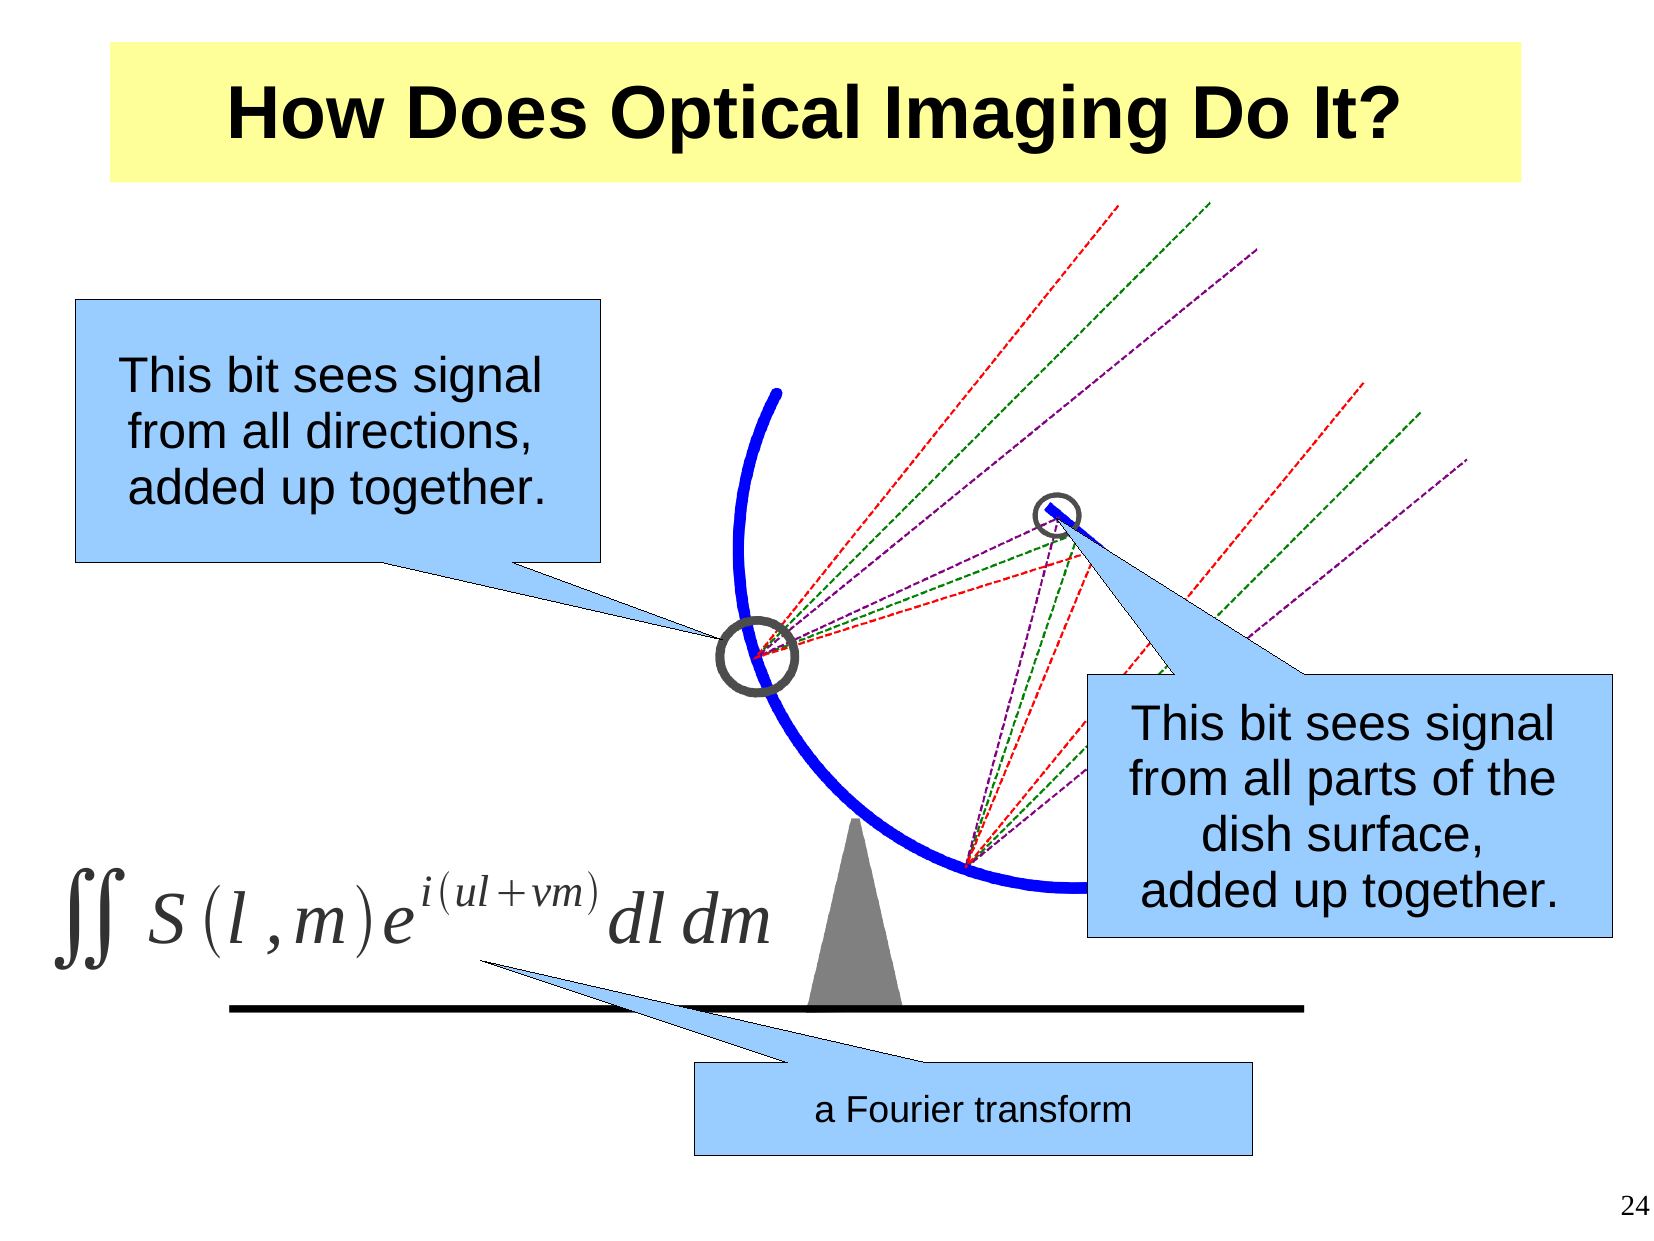

# How Does Optical Imaging Do It?
This bit sees signal
from all directions,
added up together.
This bit sees signal
from all parts of the
dish surface,
added up together.
a Fourier transform
24